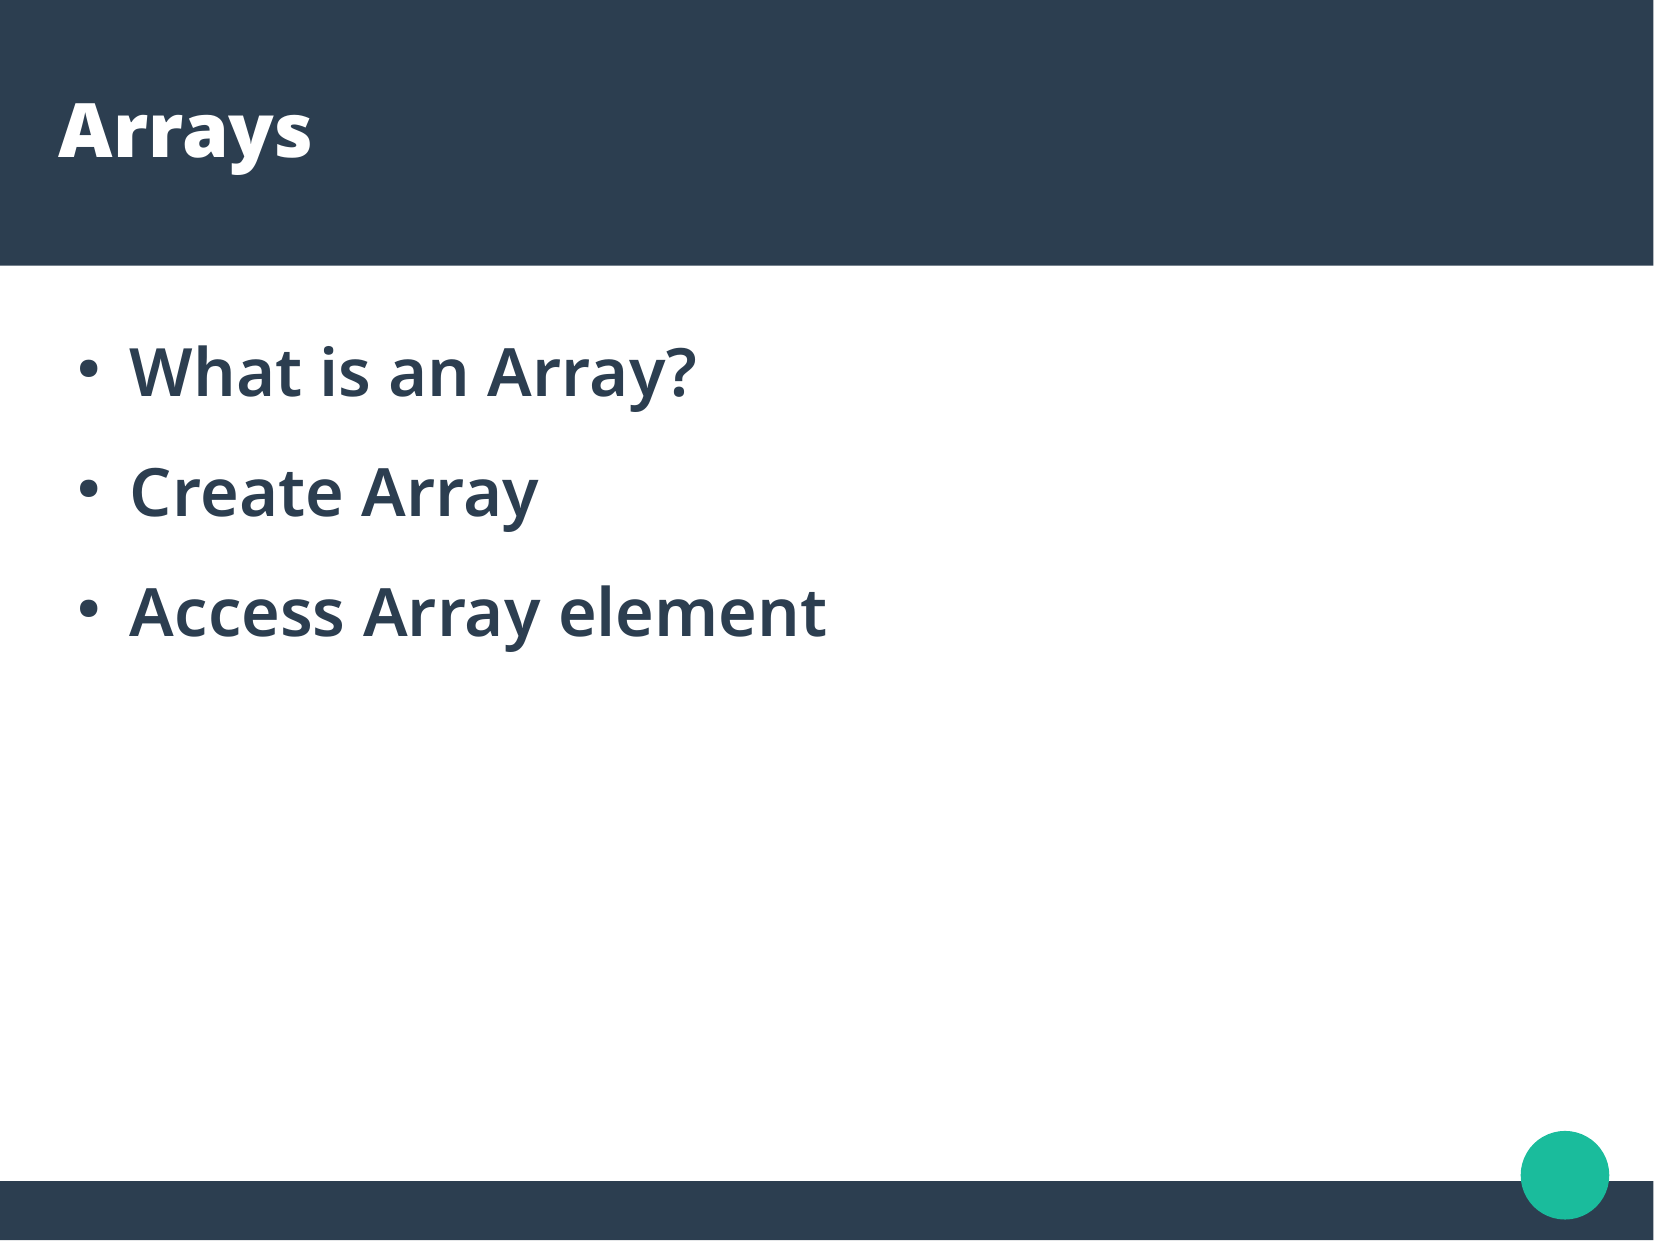

# Arrays
What is an Array?
Create Array
Access Array element